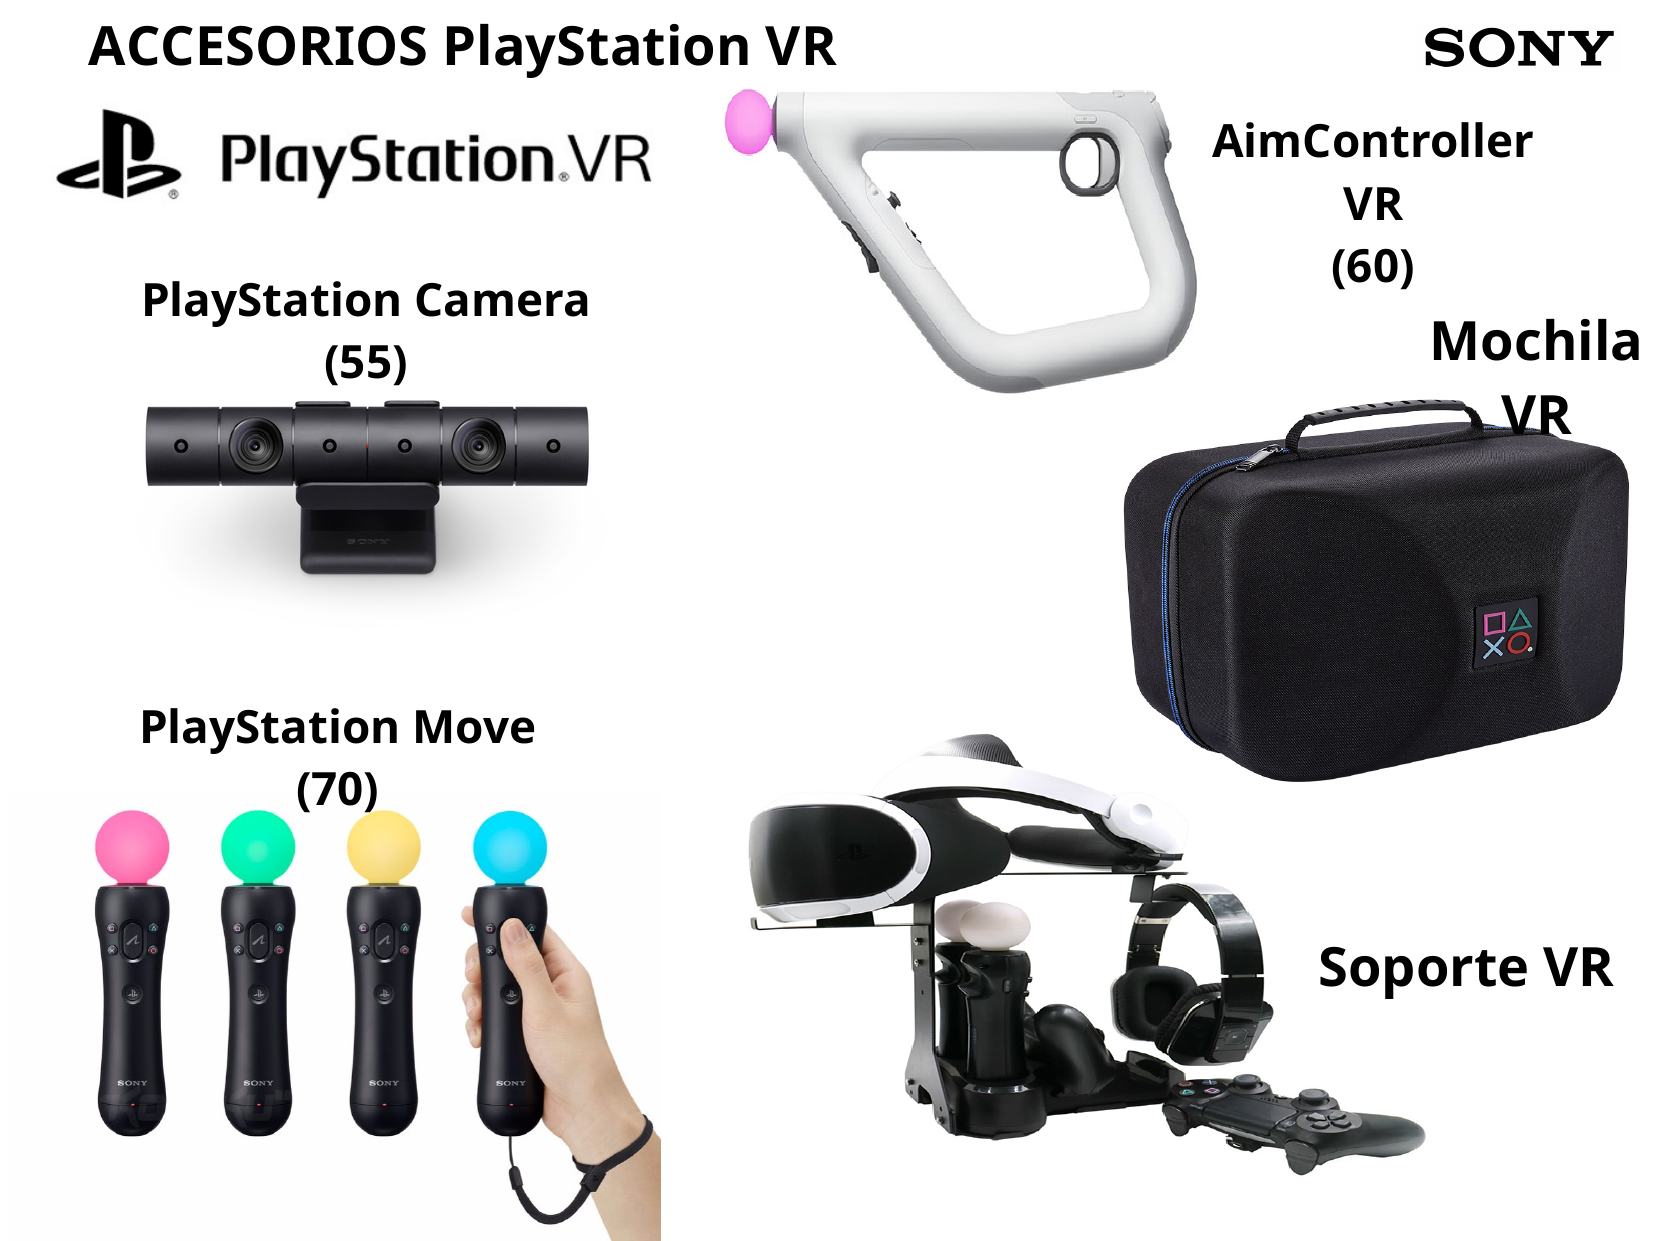

# ACCESORIOS PlayStation VR
AimController
VR
(60)
PlayStation Camera (55)
Mochila VR
PlayStation Move (70)
Soporte VR